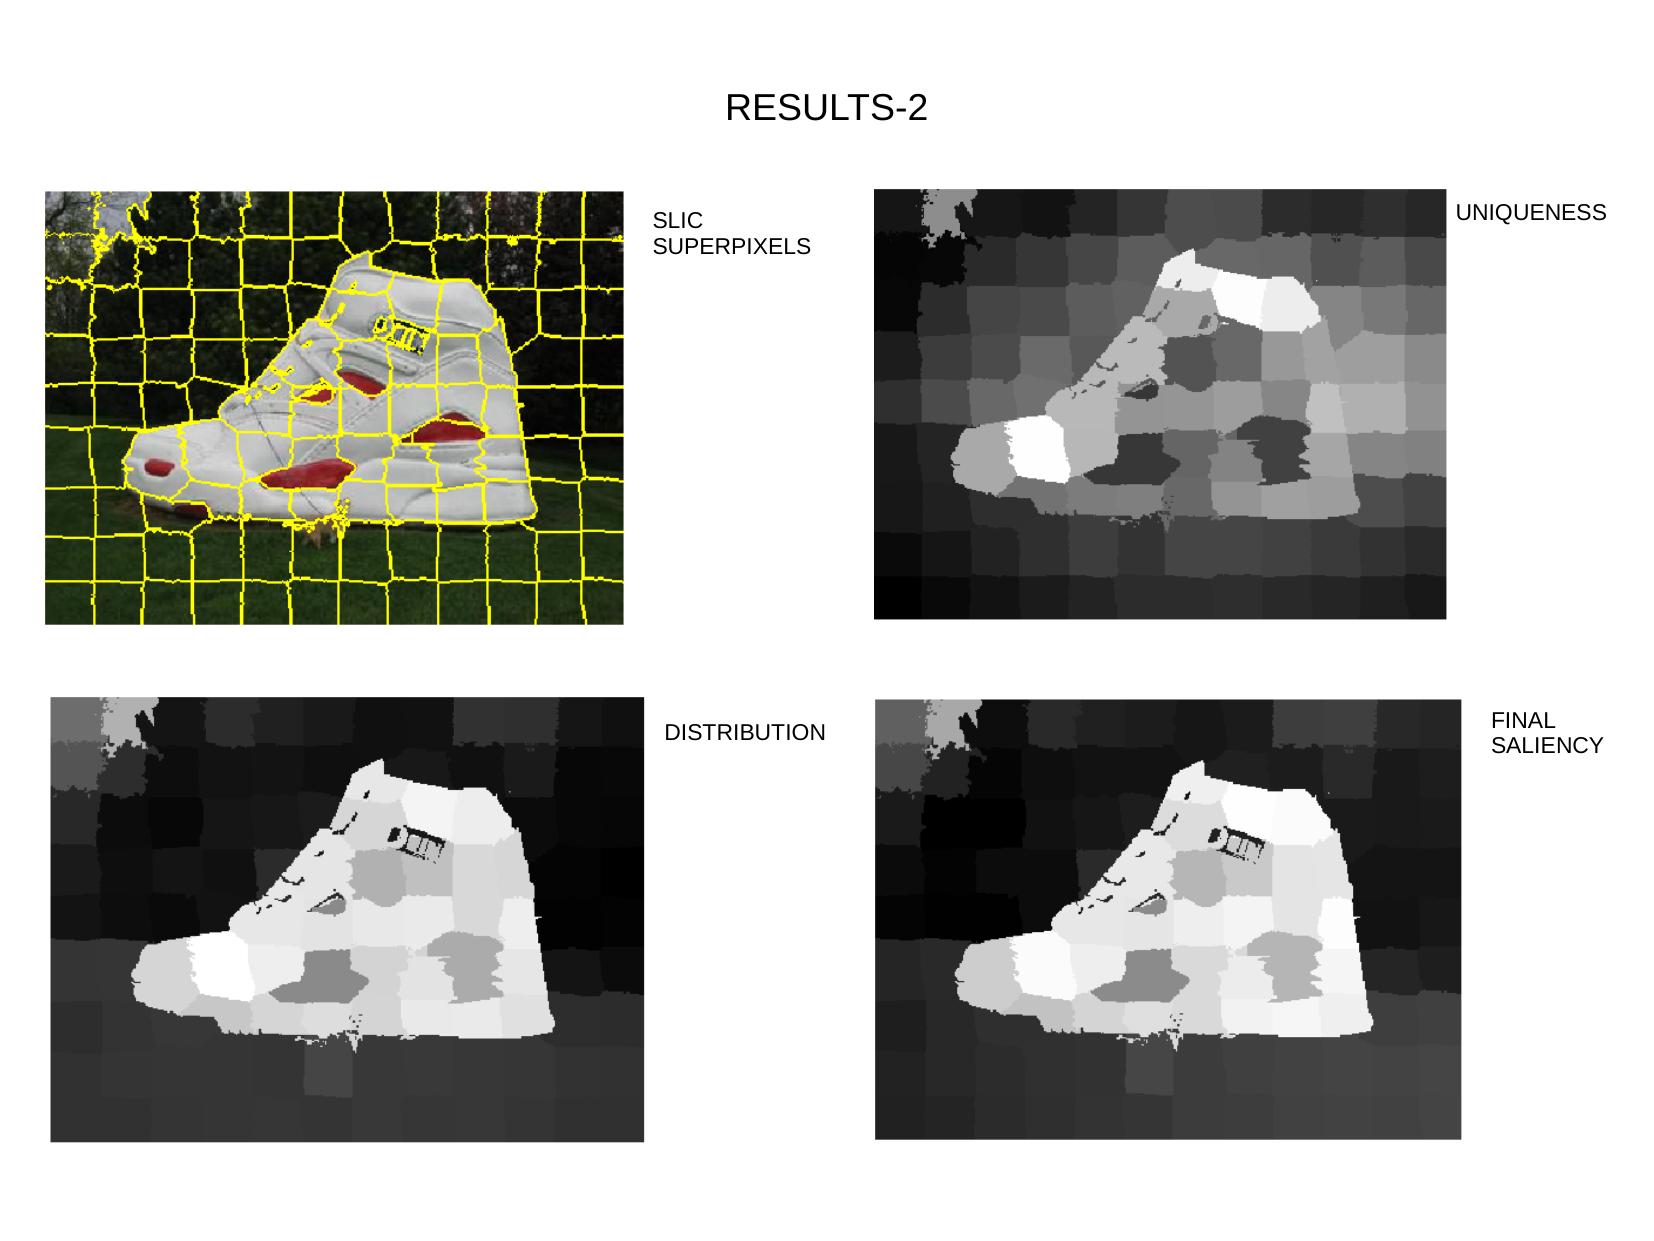

# RESULTS-2
UNIQUENESS
SLIC SUPERPIXELS
FINAL
SALIENCY
DISTRIBUTION